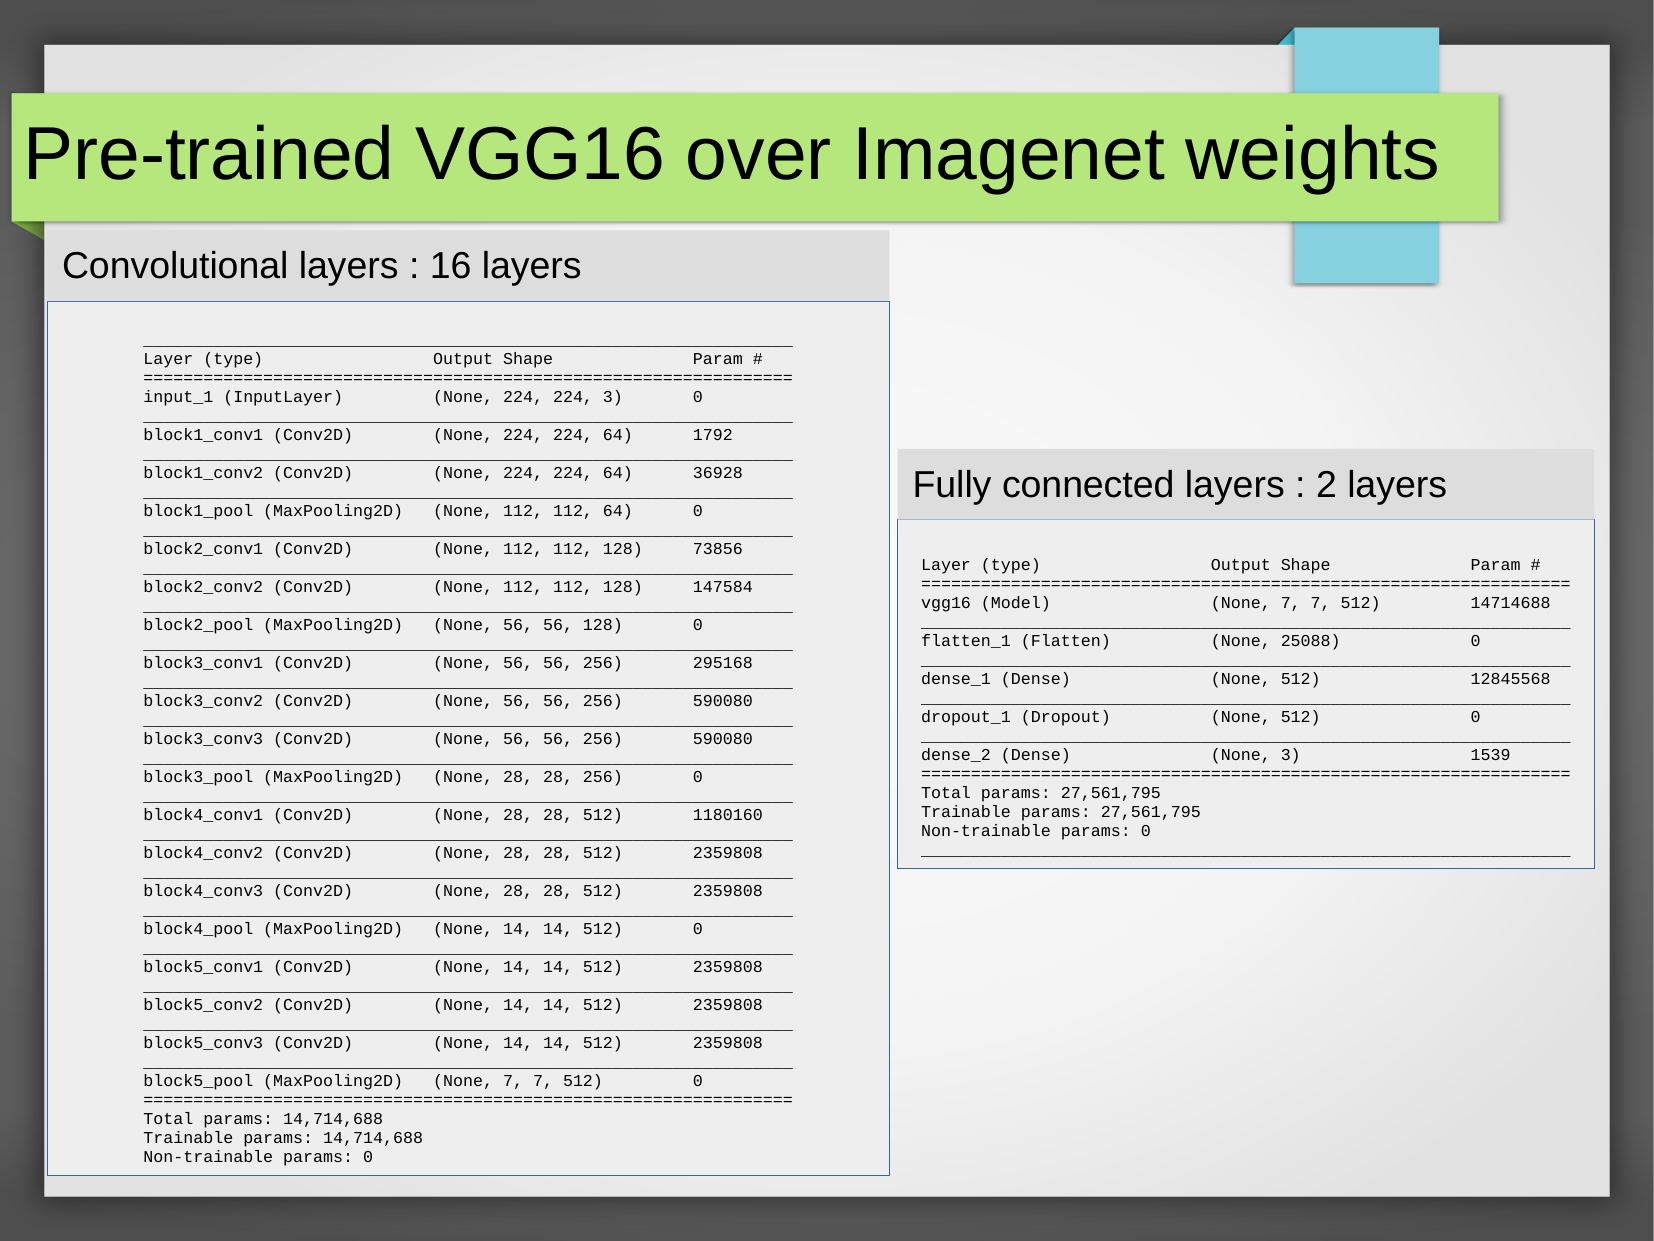

# Pre-trained VGG16 over Imagenet weights
Convolutional layers : 16 layers
_________________________________________________________________
Layer (type) Output Shape Param #
=================================================================
input_1 (InputLayer) (None, 224, 224, 3) 0
_________________________________________________________________
block1_conv1 (Conv2D) (None, 224, 224, 64) 1792
_________________________________________________________________
block1_conv2 (Conv2D) (None, 224, 224, 64) 36928
_________________________________________________________________
block1_pool (MaxPooling2D) (None, 112, 112, 64) 0
_________________________________________________________________
block2_conv1 (Conv2D) (None, 112, 112, 128) 73856
_________________________________________________________________
block2_conv2 (Conv2D) (None, 112, 112, 128) 147584
_________________________________________________________________
block2_pool (MaxPooling2D) (None, 56, 56, 128) 0
_________________________________________________________________
block3_conv1 (Conv2D) (None, 56, 56, 256) 295168
_________________________________________________________________
block3_conv2 (Conv2D) (None, 56, 56, 256) 590080
_________________________________________________________________
block3_conv3 (Conv2D) (None, 56, 56, 256) 590080
_________________________________________________________________
block3_pool (MaxPooling2D) (None, 28, 28, 256) 0
_________________________________________________________________
block4_conv1 (Conv2D) (None, 28, 28, 512) 1180160
_________________________________________________________________
block4_conv2 (Conv2D) (None, 28, 28, 512) 2359808
_________________________________________________________________
block4_conv3 (Conv2D) (None, 28, 28, 512) 2359808
_________________________________________________________________
block4_pool (MaxPooling2D) (None, 14, 14, 512) 0
_________________________________________________________________
block5_conv1 (Conv2D) (None, 14, 14, 512) 2359808
_________________________________________________________________
block5_conv2 (Conv2D) (None, 14, 14, 512) 2359808
_________________________________________________________________
block5_conv3 (Conv2D) (None, 14, 14, 512) 2359808
_________________________________________________________________
block5_pool (MaxPooling2D) (None, 7, 7, 512) 0
=================================================================
Total params: 14,714,688
Trainable params: 14,714,688
Non-trainable params: 0
Fully connected layers : 2 layers
Layer (type) Output Shape Param #
=================================================================
vgg16 (Model) (None, 7, 7, 512) 14714688
_________________________________________________________________
flatten_1 (Flatten) (None, 25088) 0
_________________________________________________________________
dense_1 (Dense) (None, 512) 12845568
_________________________________________________________________
dropout_1 (Dropout) (None, 512) 0
_________________________________________________________________
dense_2 (Dense) (None, 3) 1539
=================================================================
Total params: 27,561,795
Trainable params: 27,561,795
Non-trainable params: 0
_________________________________________________________________